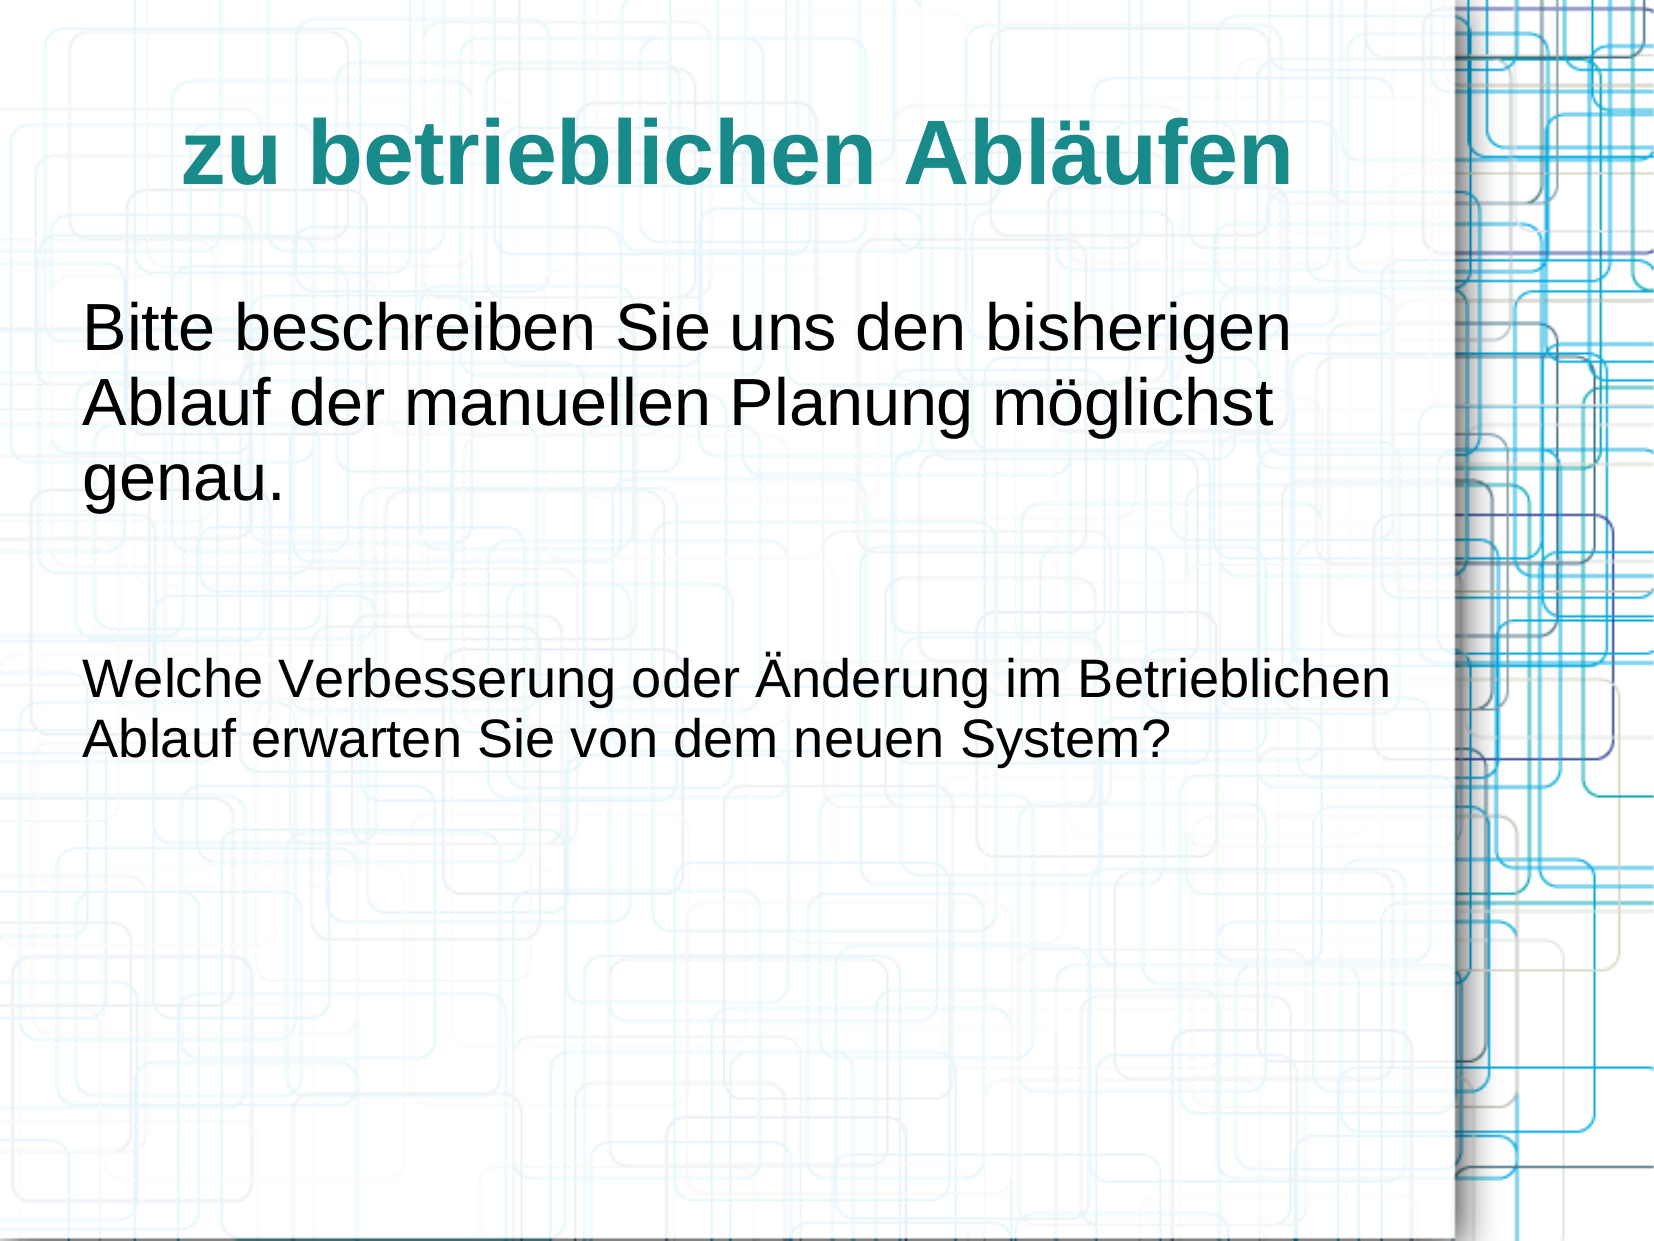

# zu betrieblichen Abläufen
Bitte beschreiben Sie uns den bisherigen Ablauf der manuellen Planung möglichst genau.
Welche Verbesserung oder Änderung im Betrieblichen Ablauf erwarten Sie von dem neuen System?